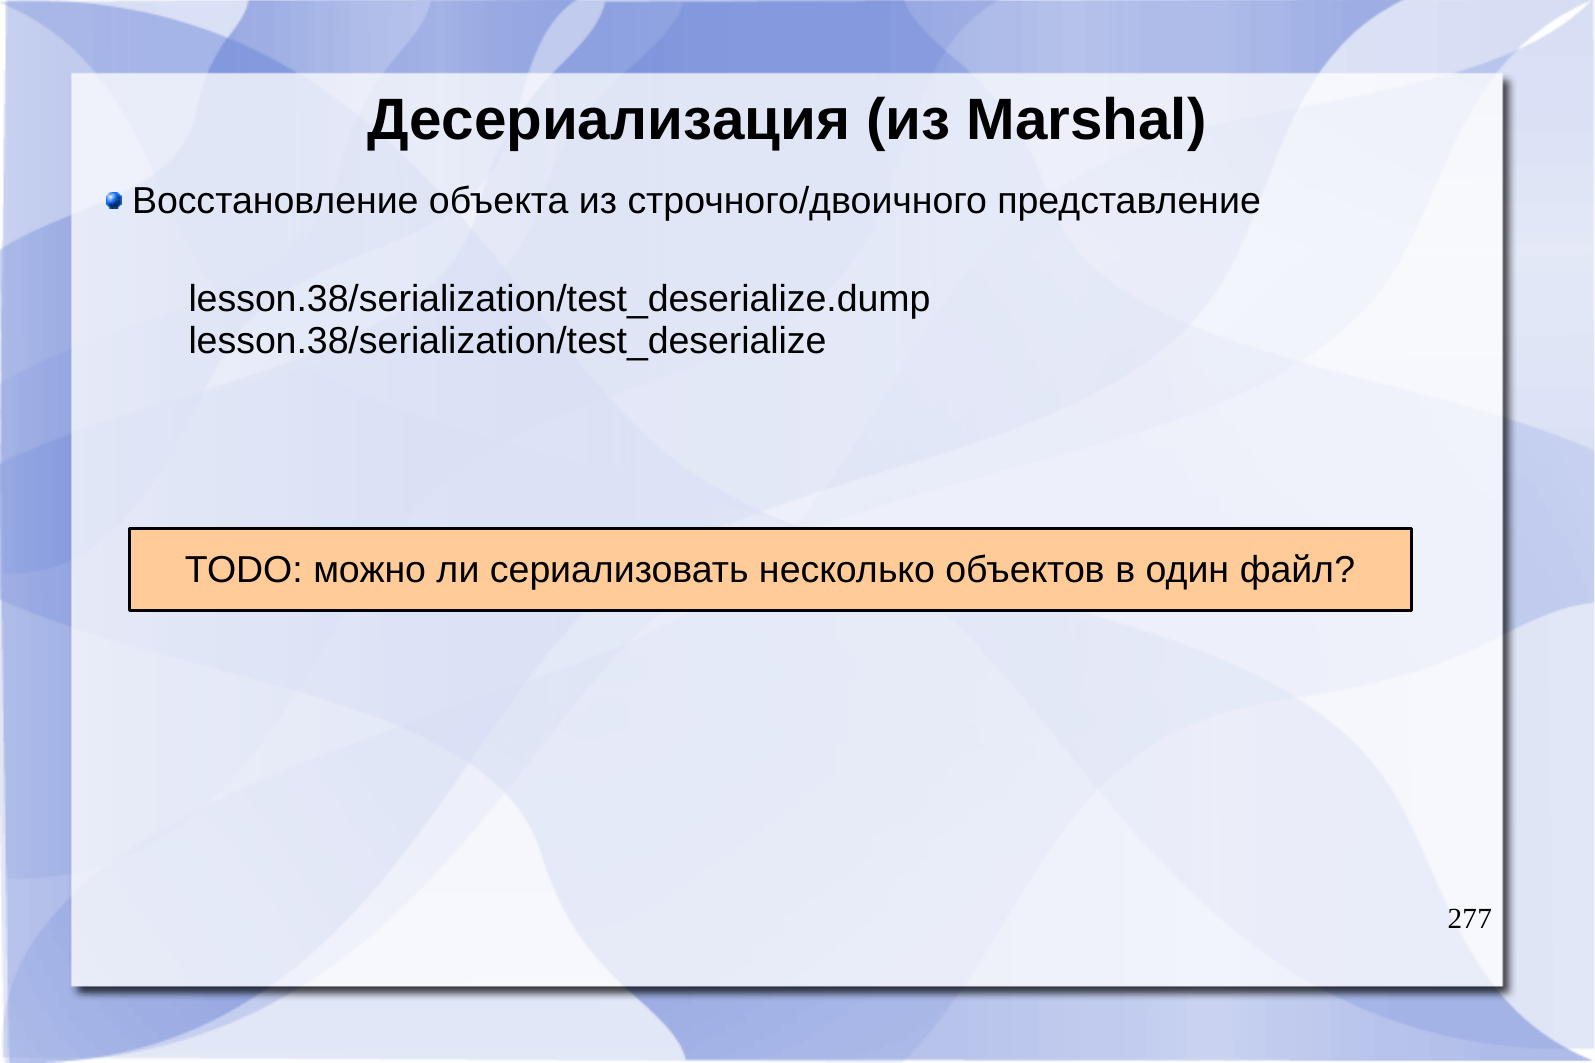

# Десериализация (из Marshal)
 Восстановление объекта из строчного/двоичного представление
lesson.38/serialization/test_deserialize.dump
lesson.38/serialization/test_deserialize
TODO: можно ли сериализовать несколько объектов в один файл?
277